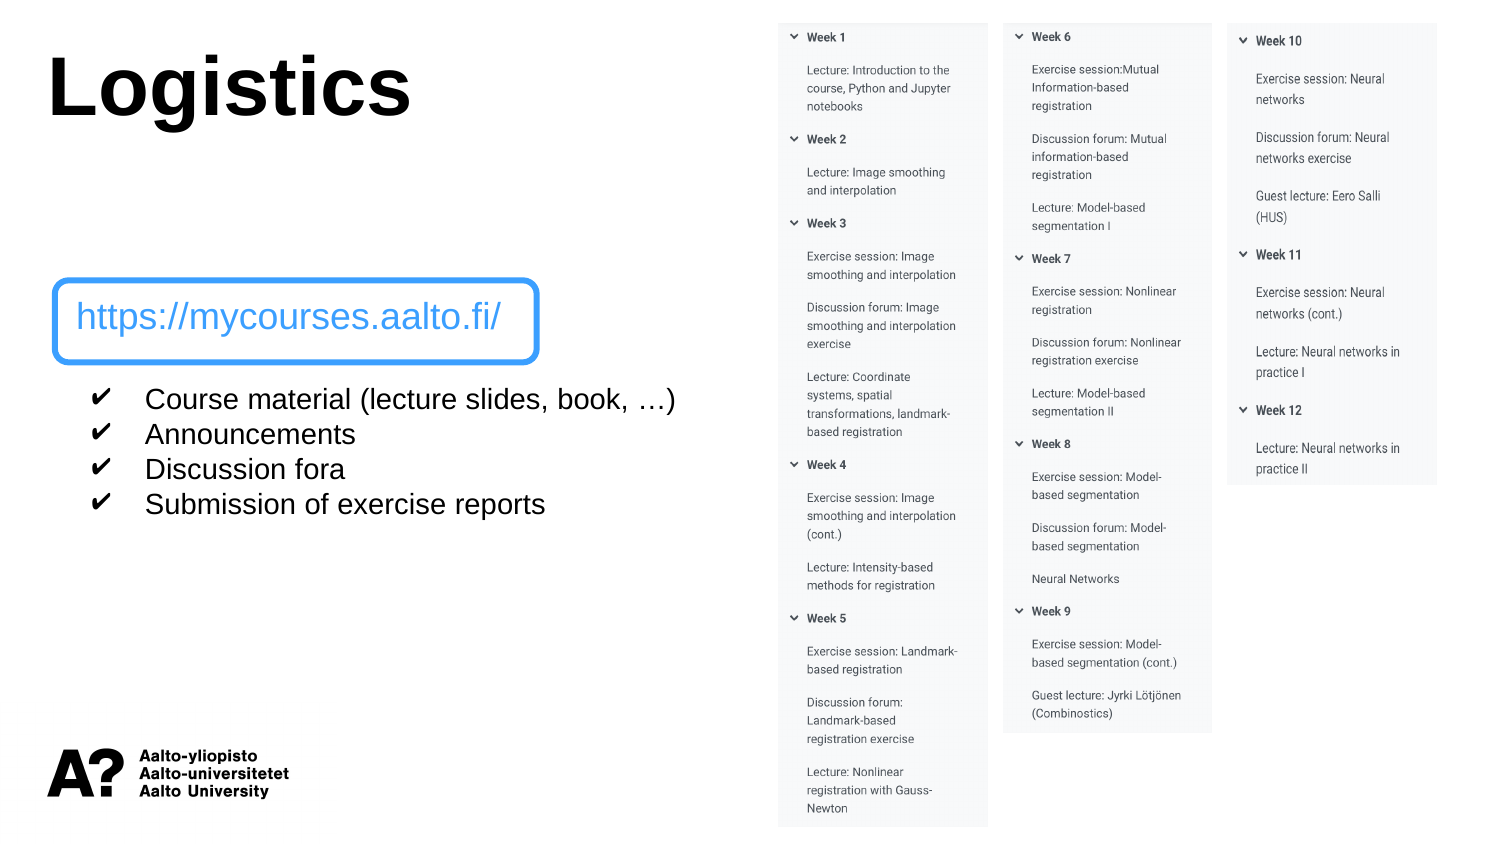

# Logistics
https://mycourses.aalto.fi/
Course material (lecture slides, book, …)
Announcements
Discussion fora
Submission of exercise reports